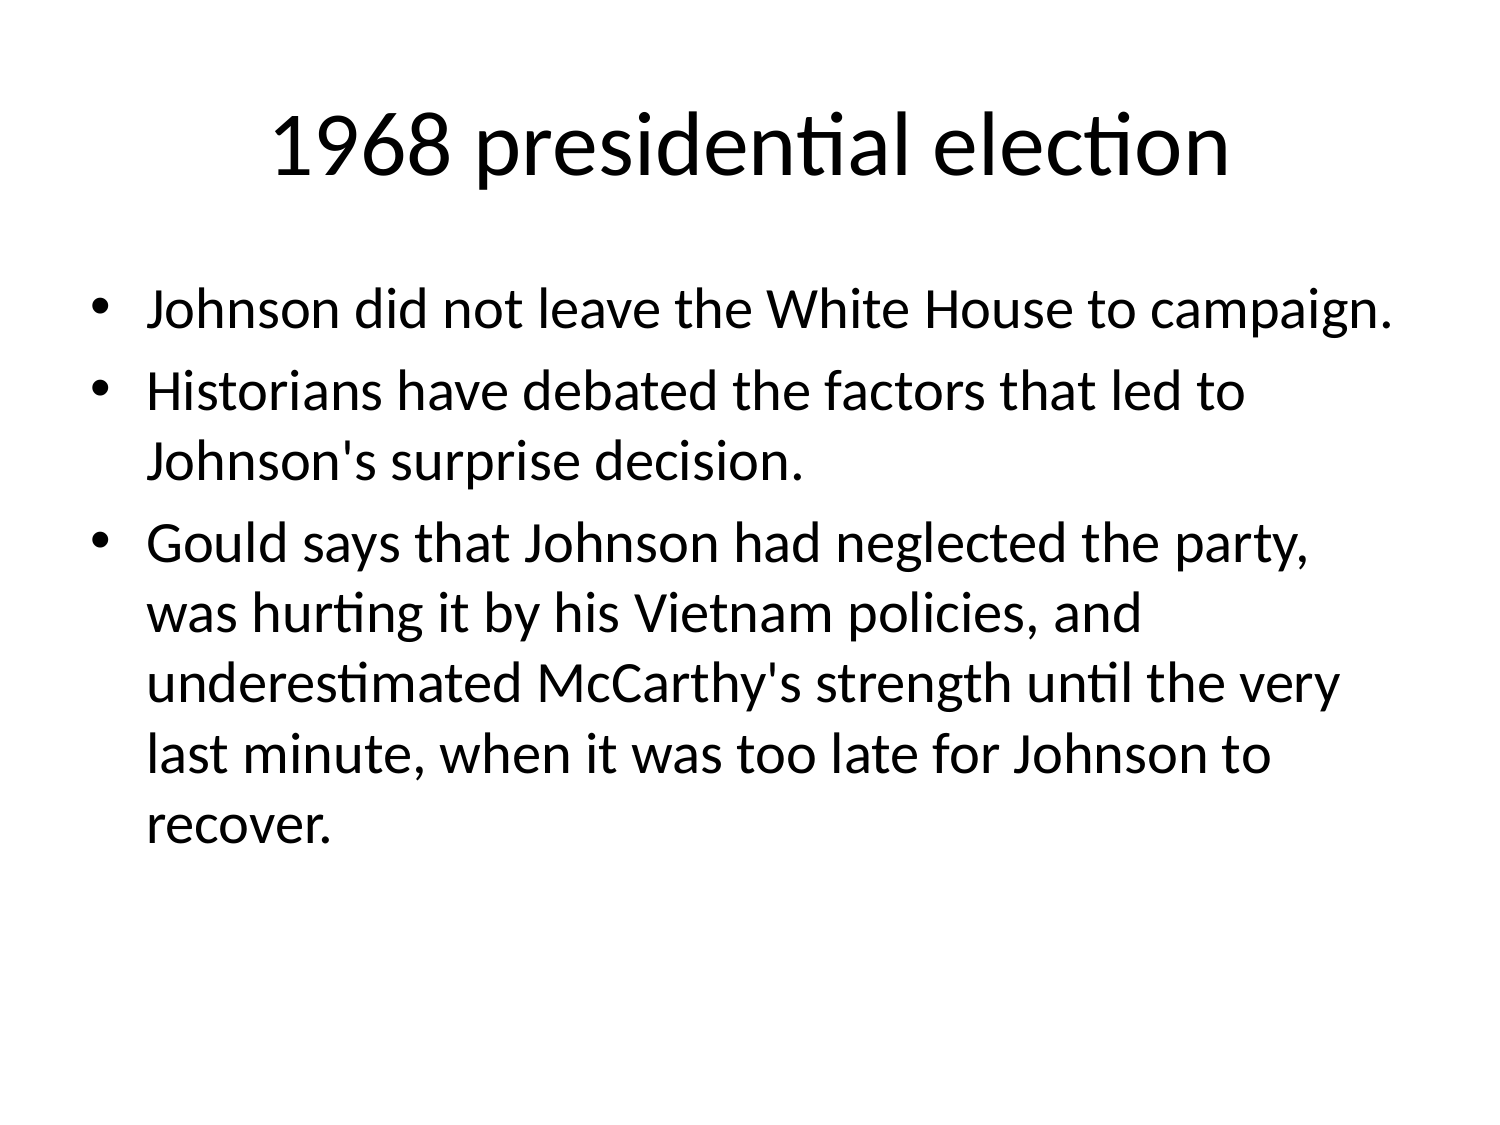

# 1968 presidential election
Johnson did not leave the White House to campaign.
Historians have debated the factors that led to Johnson's surprise decision.
Gould says that Johnson had neglected the party, was hurting it by his Vietnam policies, and underestimated McCarthy's strength until the very last minute, when it was too late for Johnson to recover.